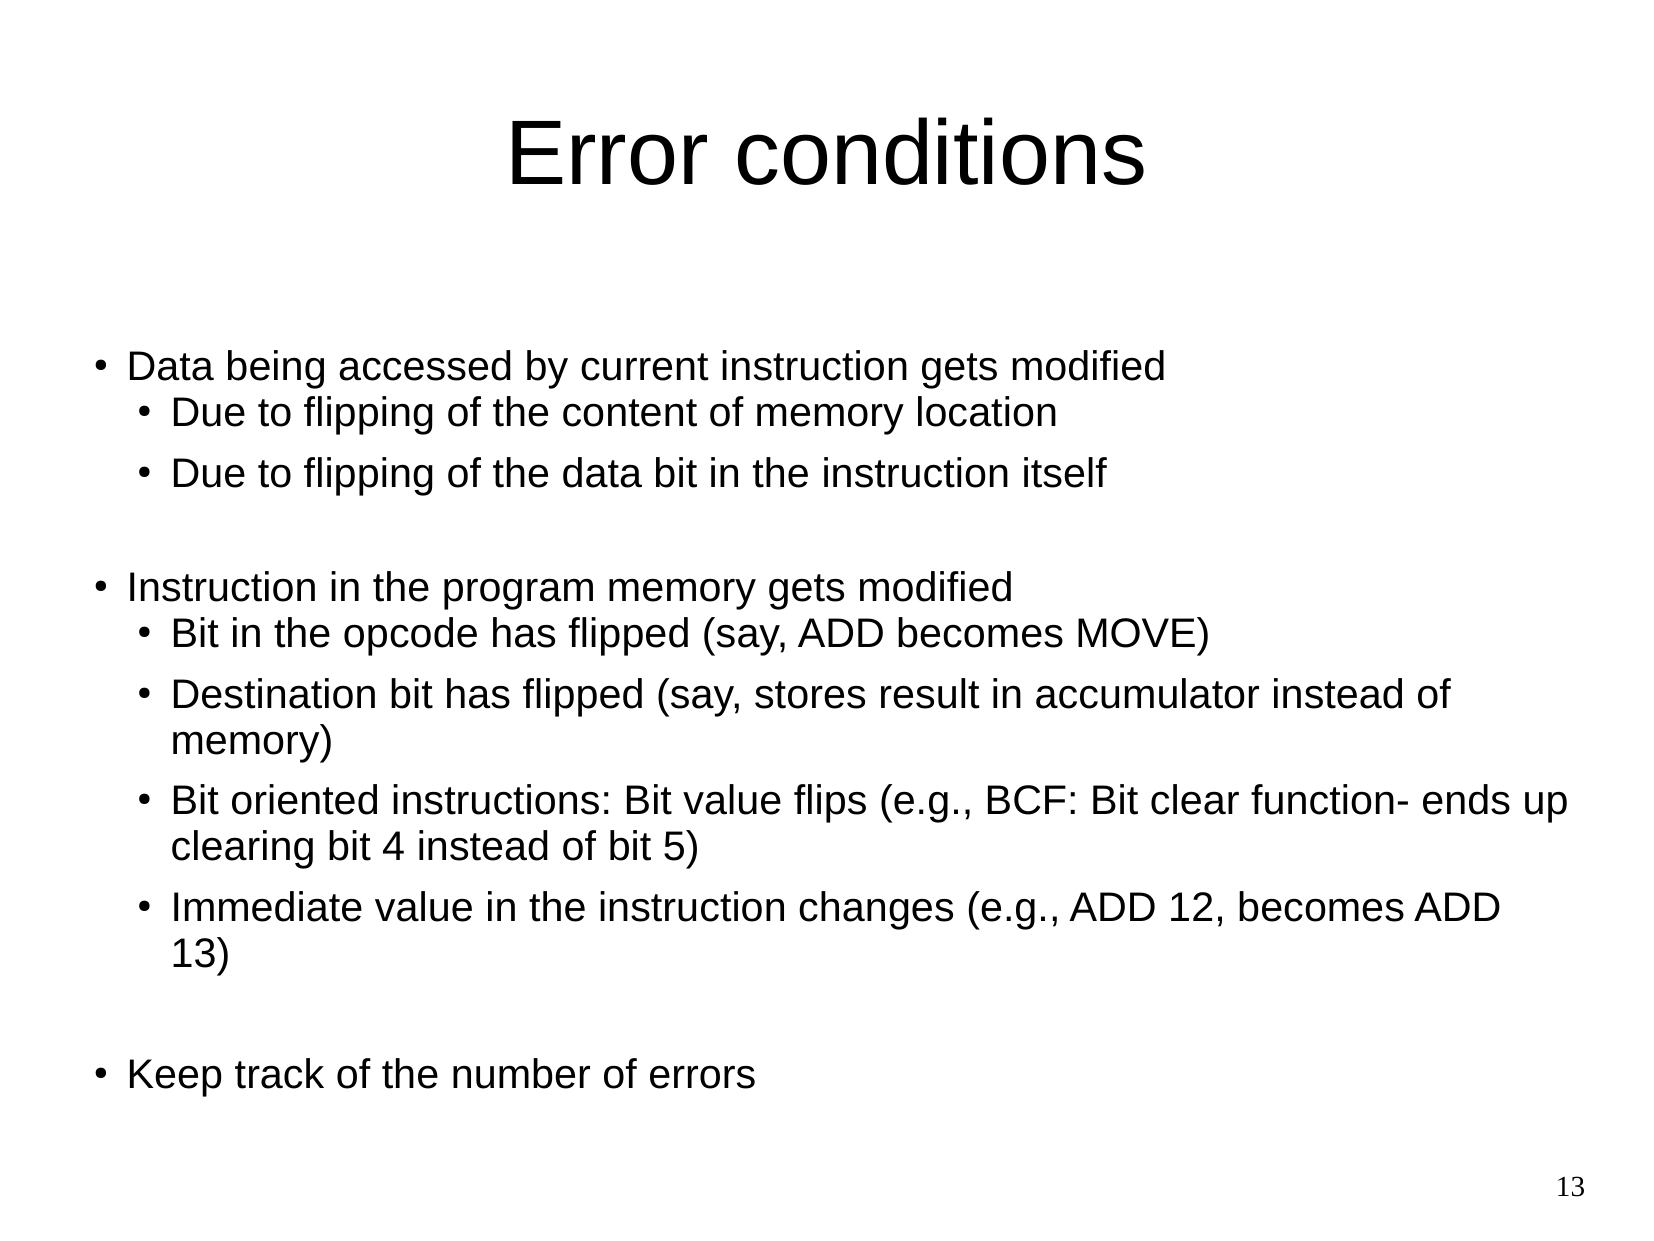

# Error conditions
Data being accessed by current instruction gets modified
Due to flipping of the content of memory location
Due to flipping of the data bit in the instruction itself
Instruction in the program memory gets modified
Bit in the opcode has flipped (say, ADD becomes MOVE)
Destination bit has flipped (say, stores result in accumulator instead of memory)
Bit oriented instructions: Bit value flips (e.g., BCF: Bit clear function- ends up clearing bit 4 instead of bit 5)
Immediate value in the instruction changes (e.g., ADD 12, becomes ADD 13)
Keep track of the number of errors
13